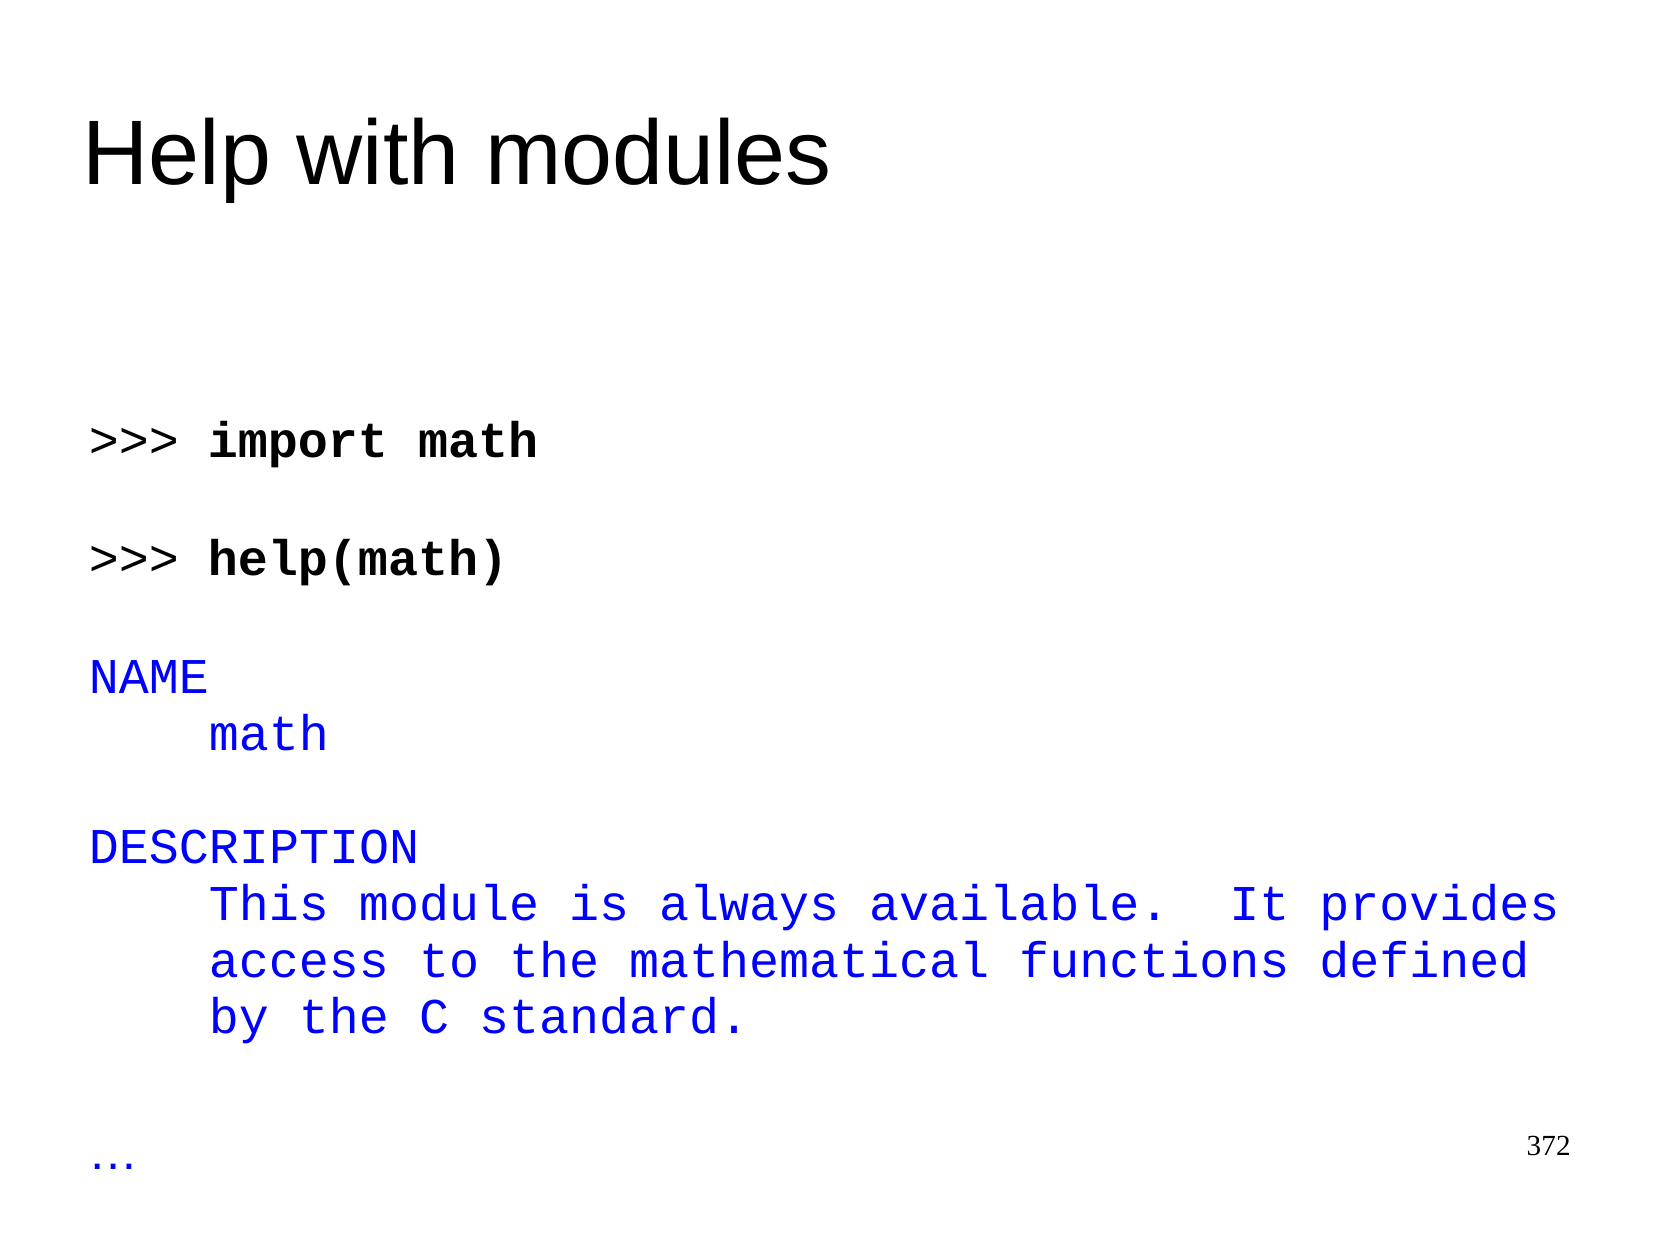

# Help with modules
>>>
import math
>>>
help(math)
NAME
 math
DESCRIPTION
 This module is always available. It provides
 access to the mathematical functions defined
 by the C standard.
…
372